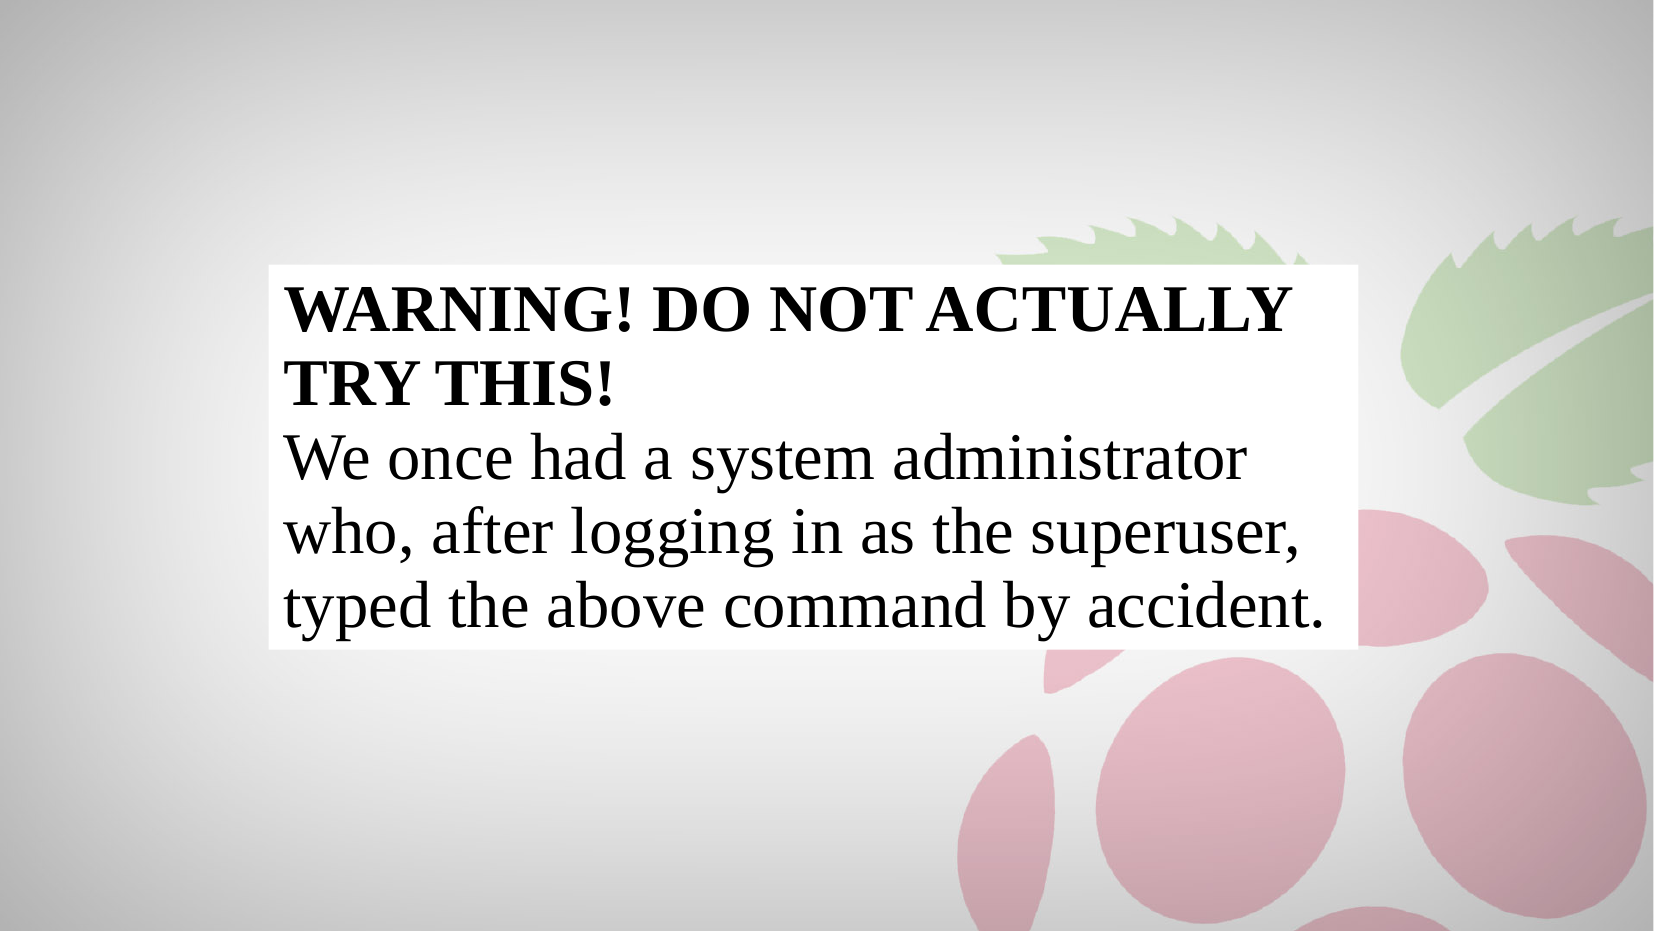

WARNING! DO NOT ACTUALLY TRY THIS!
We once had a system administrator who, after logging in as the superuser, typed the above command by accident.
sudo rm -rf /